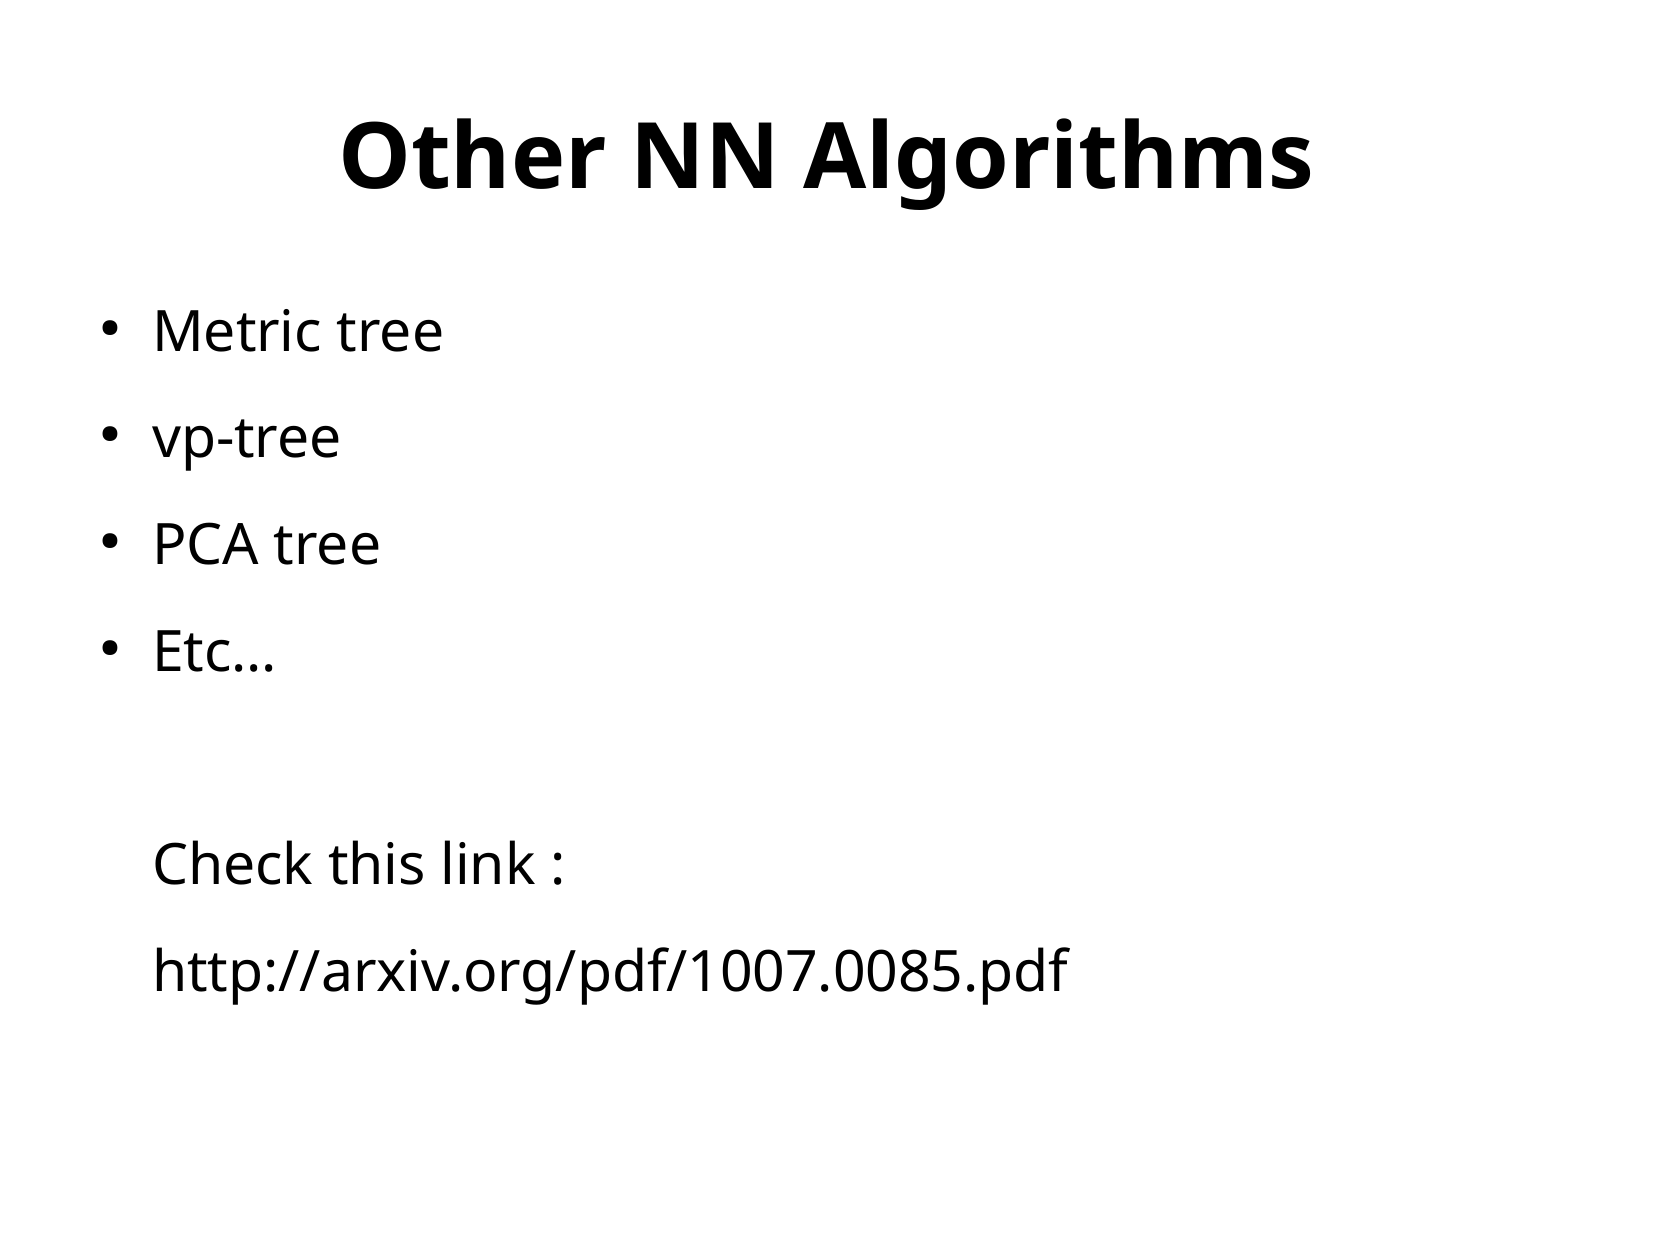

# Other NN Algorithms
Metric tree
vp-tree
PCA tree
Etc...
Check this link :
http://arxiv.org/pdf/1007.0085.pdf